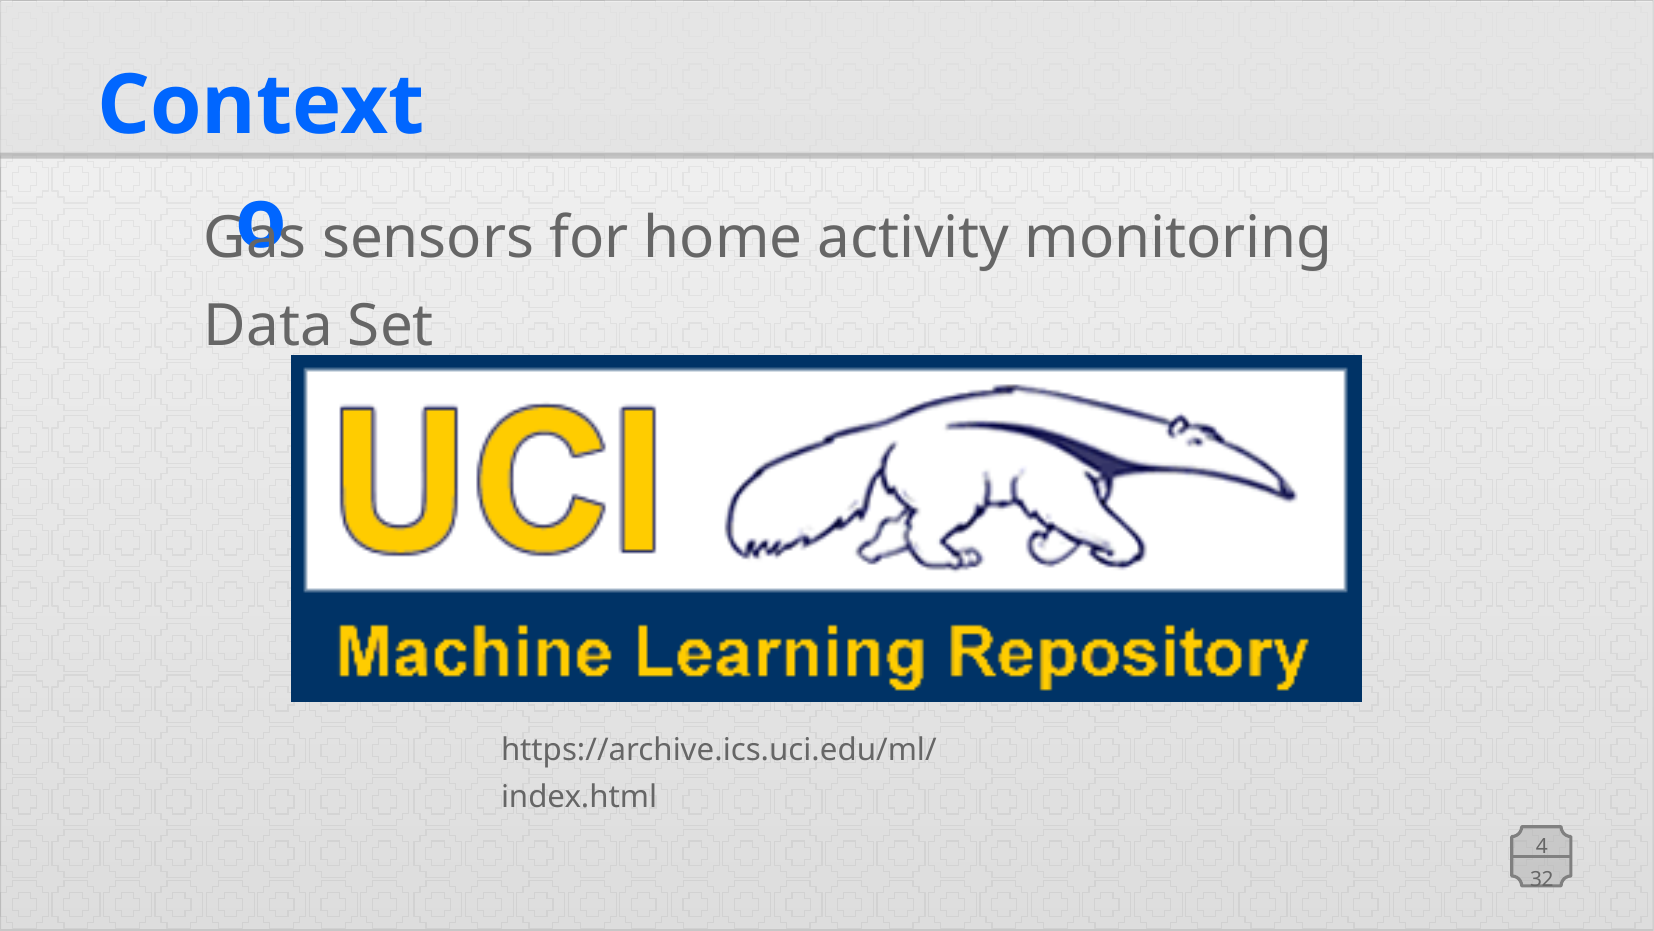

Contexto
Gas sensors for home activity monitoring Data Set
https://archive.ics.uci.edu/ml/index.html